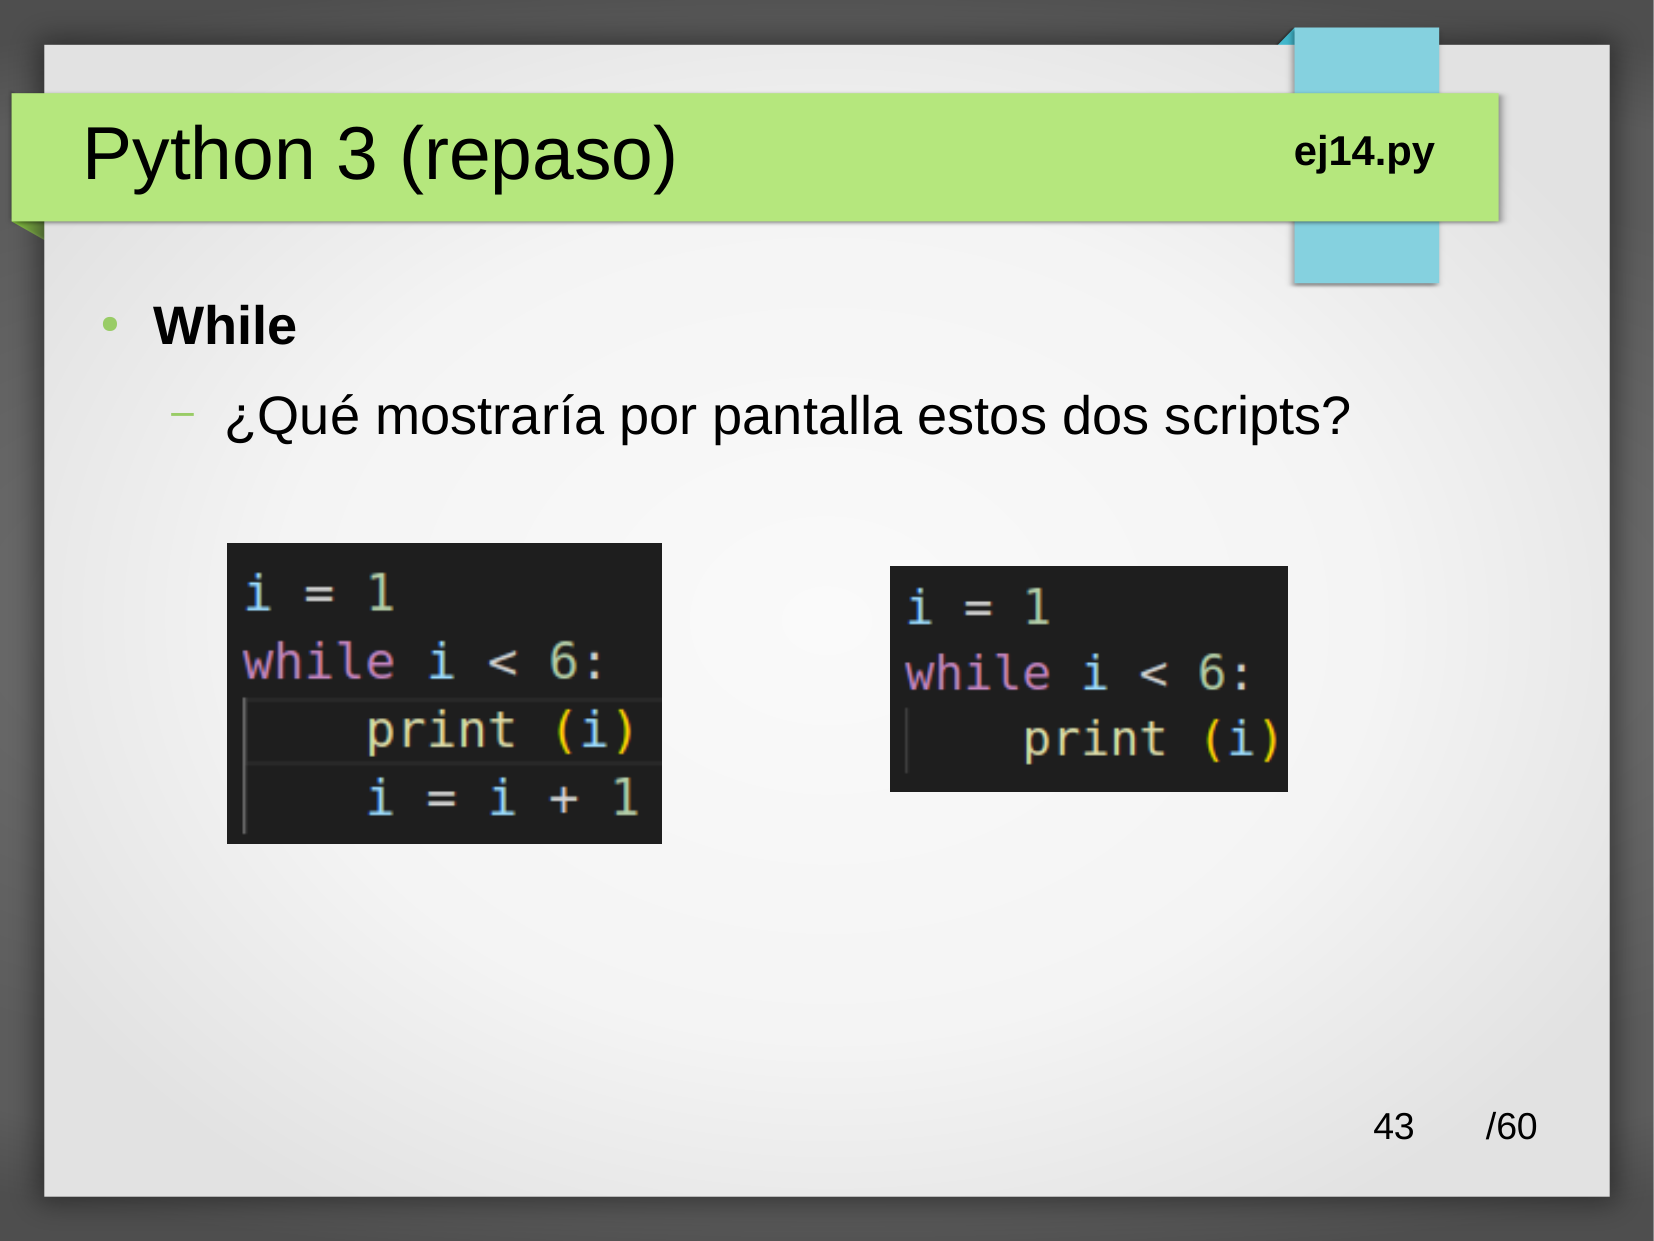

# Python 3 (repaso)
ej14.py
While
¿Qué mostraría por pantalla estos dos scripts?
/60